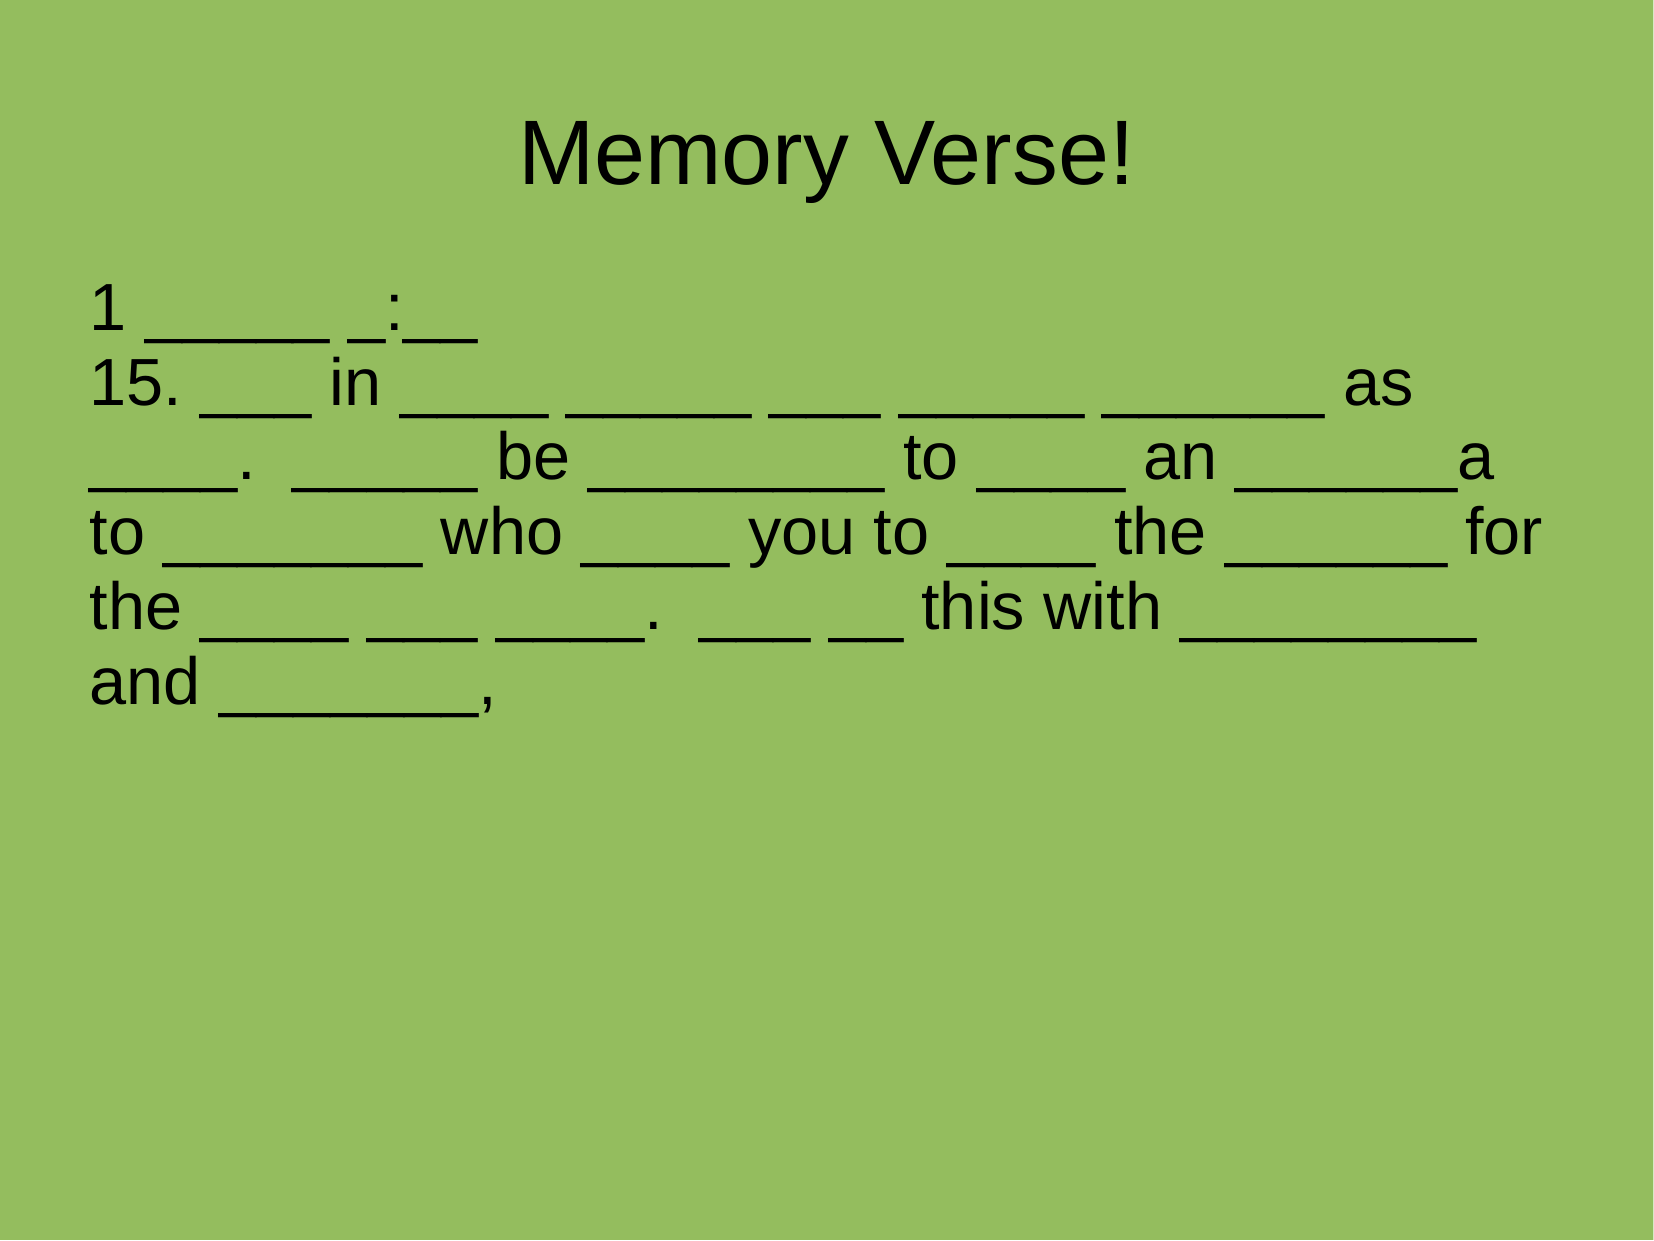

# Memory Verse!
1 _____ _:__
15. ___ in ____ _____ ___ _____ ______ as ____. _____ be ________ to ____ an ______a to _______ who ____ you to ____ the ______ for the ____ ___ ____. ___ __ this with ________ and _______,